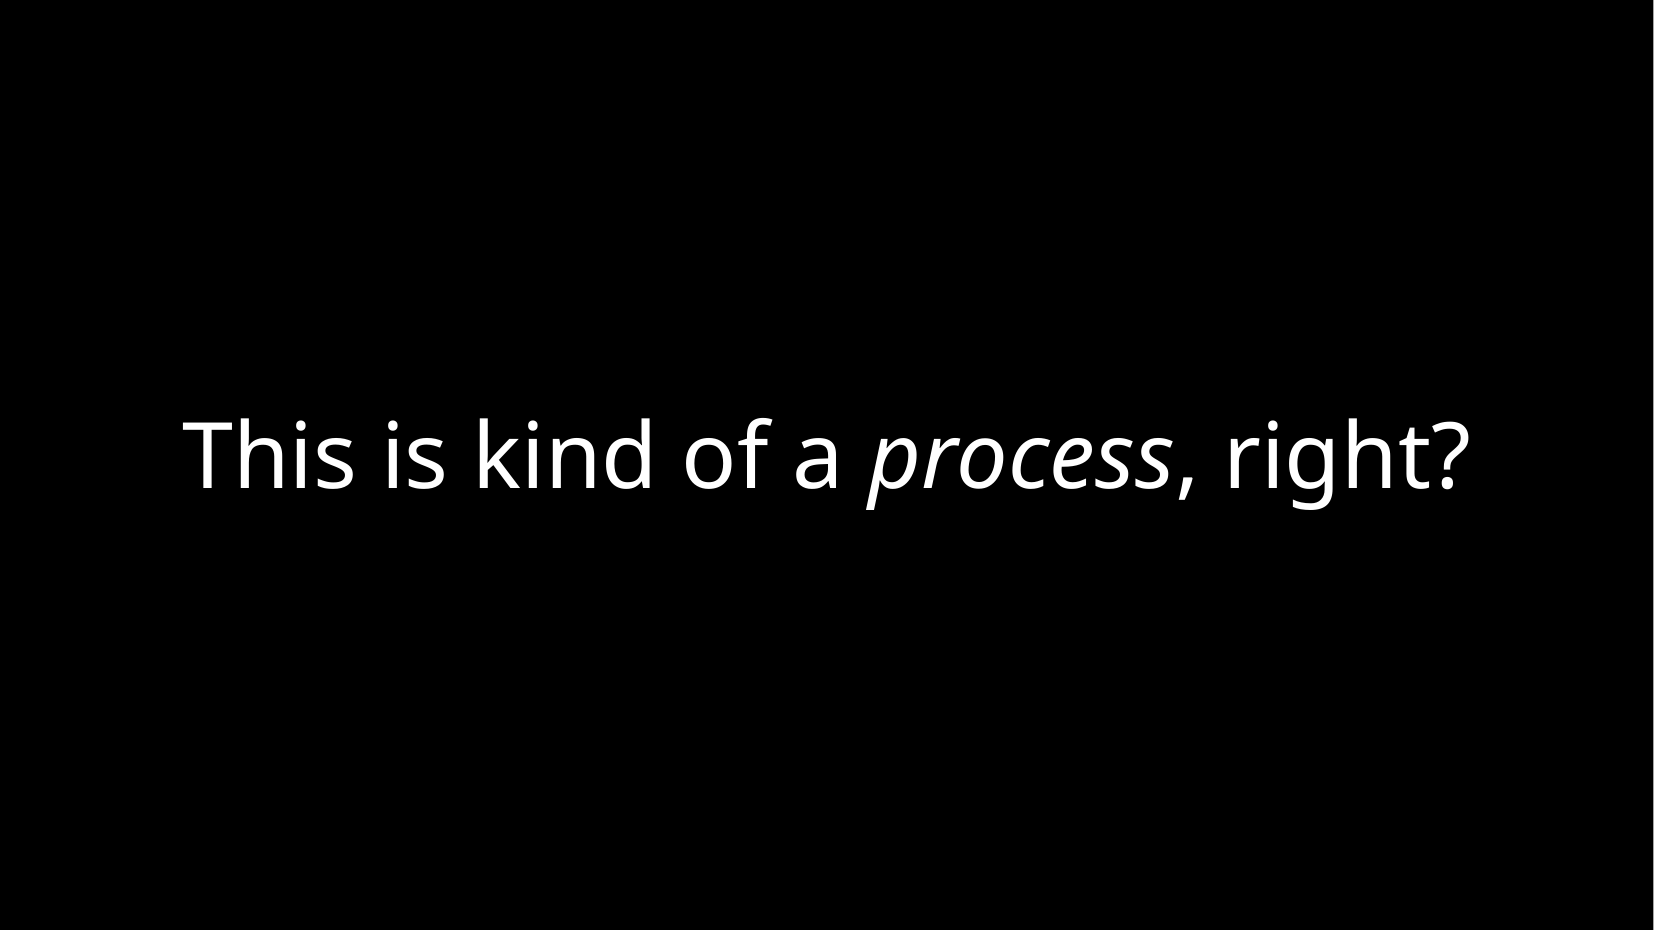

# This is kind of a process, right?